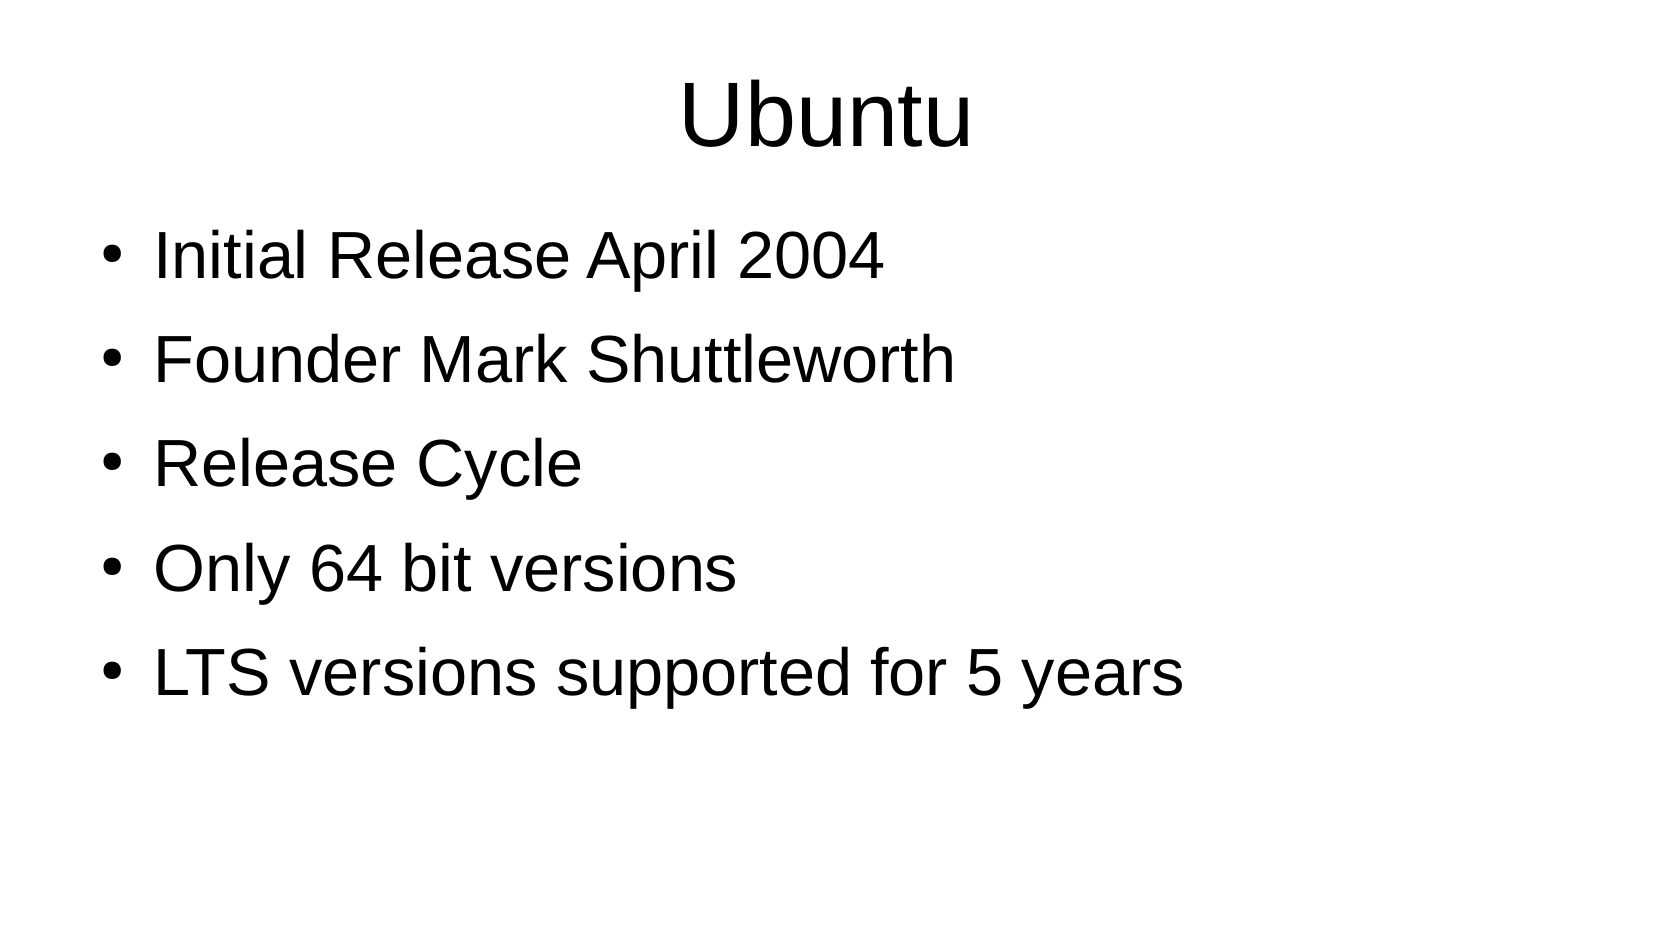

# Ubuntu
Initial Release April 2004
Founder Mark Shuttleworth
Release Cycle
Only 64 bit versions
LTS versions supported for 5 years